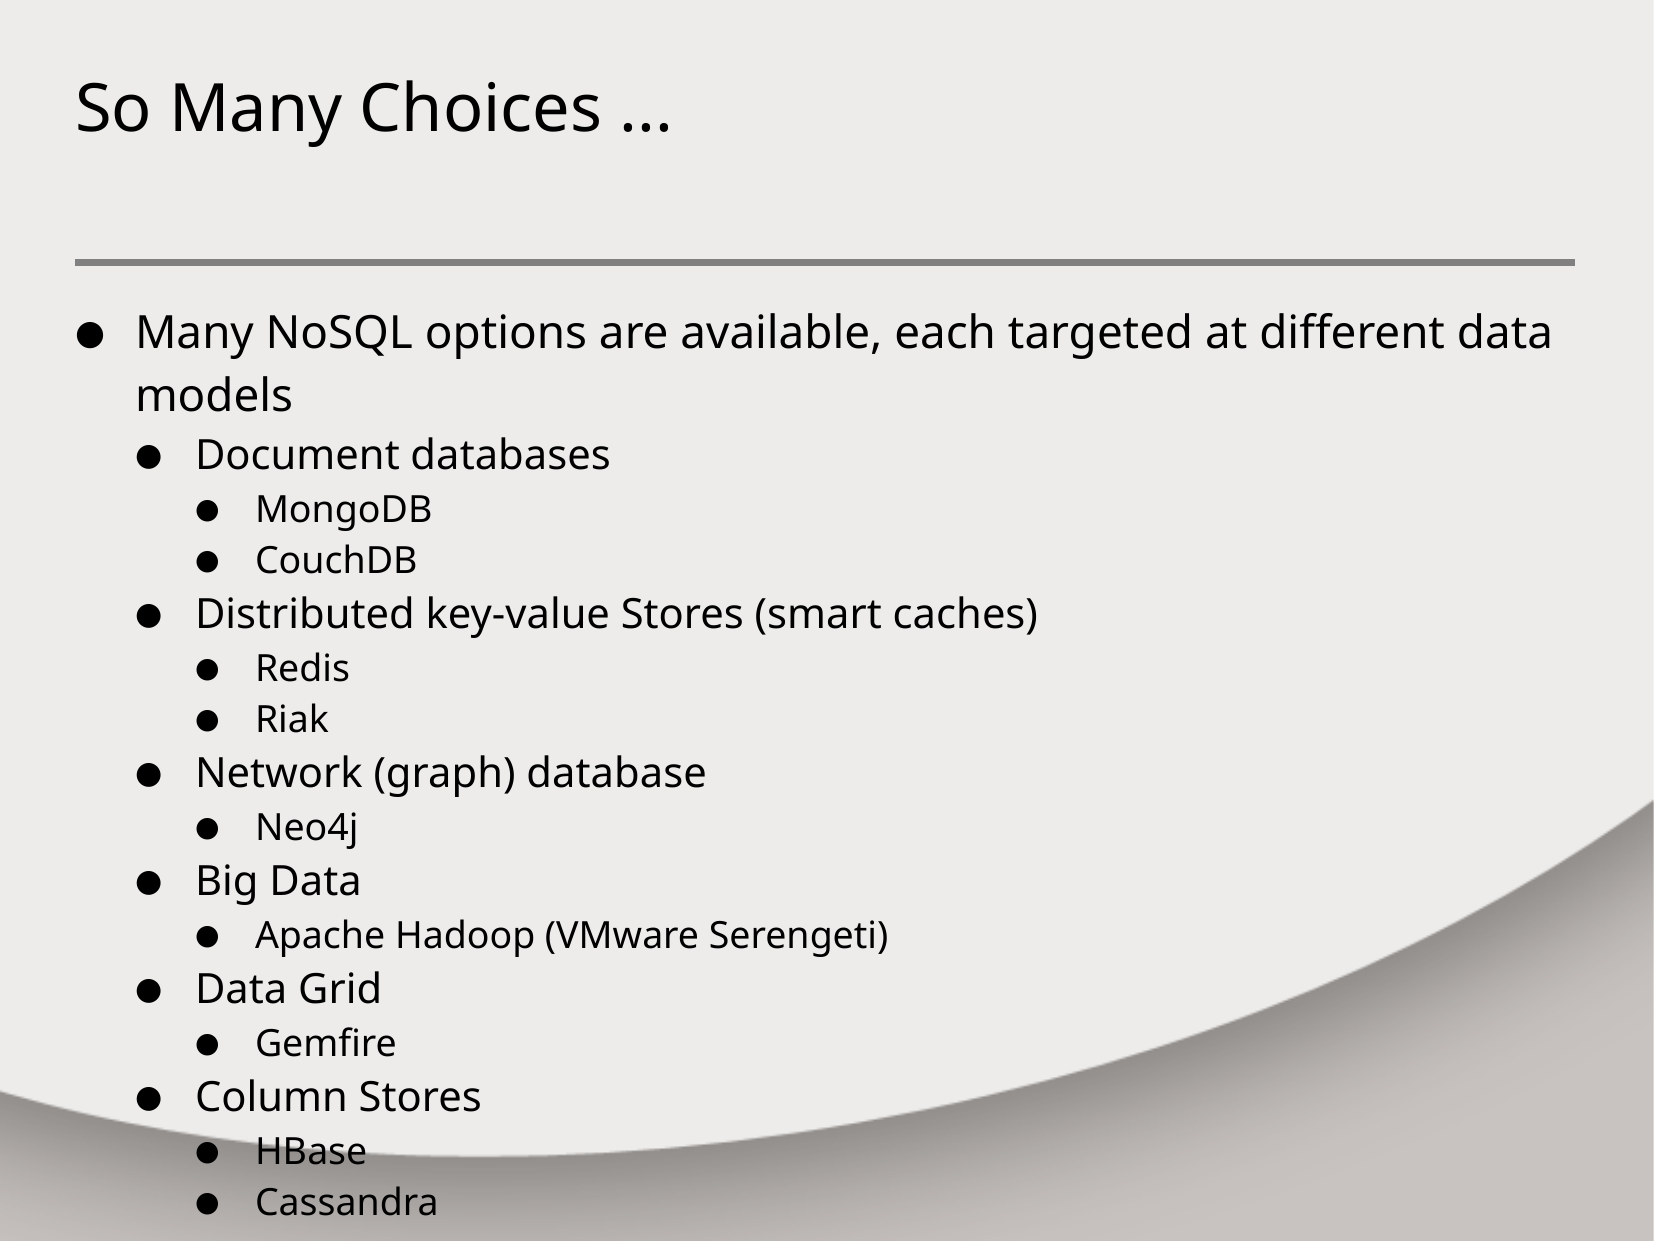

# So Many Choices ...
Many NoSQL options are available, each targeted at different data models
Document databases
MongoDB
CouchDB
Distributed key-value Stores (smart caches)
Redis
Riak
Network (graph) database
Neo4j
Big Data
Apache Hadoop (VMware Serengeti)
Data Grid
Gemfire
Column Stores
HBase
Cassandra